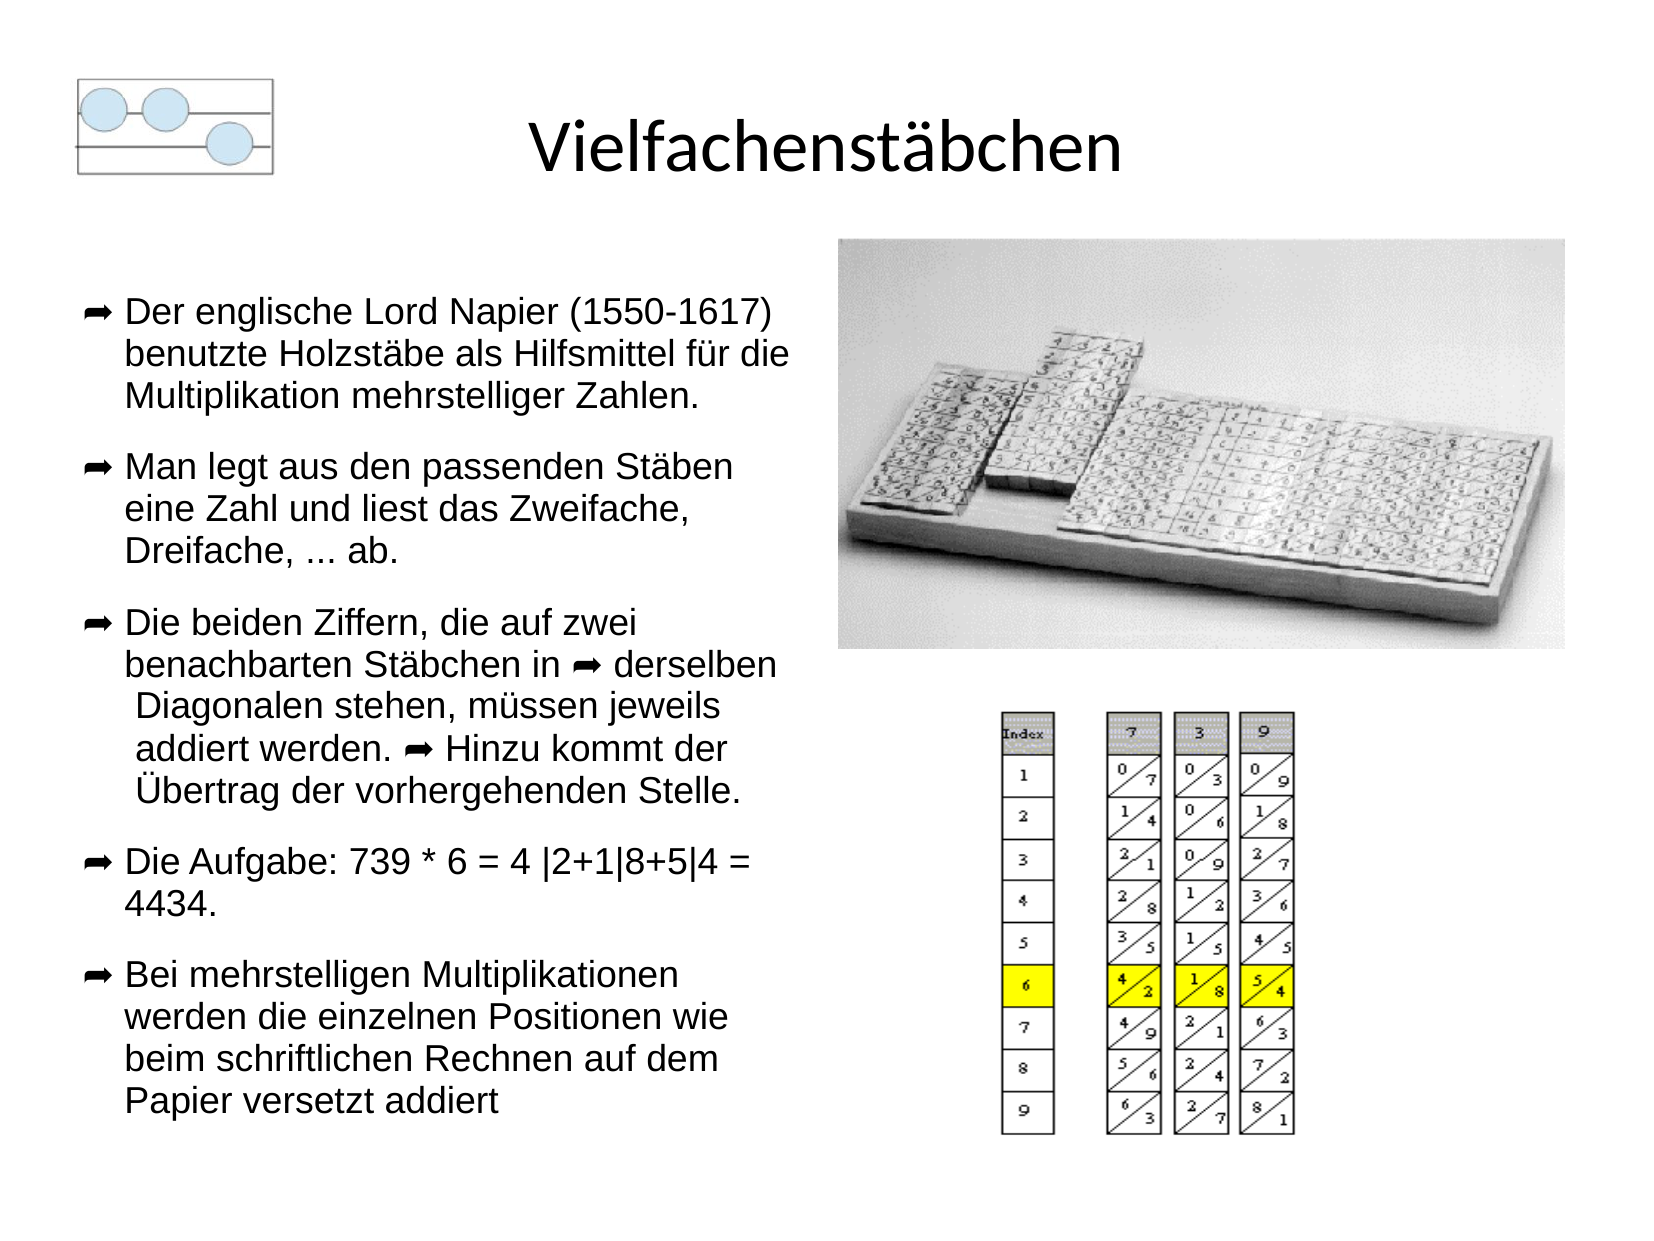

# Vielfachenstäbchen
➦ Der englische Lord Napier (1550-1617) benutzte Holzstäbe als Hilfsmittel für die Multiplikation mehrstelliger Zahlen.
➦ Man legt aus den passenden Stäben eine Zahl und liest das Zweifache, Dreifache, ... ab.
➦ Die beiden Ziffern, die auf zwei benachbarten Stäbchen in ➦ derselben Diagonalen stehen, müssen jeweils addiert werden. ➦ Hinzu kommt der Übertrag der vorhergehenden Stelle.
➦ Die Aufgabe: 739 * 6 = 4 |2+1|8+5|4 = 4434.
➦ Bei mehrstelligen Multiplikationen werden die einzelnen Positionen wie beim schriftlichen Rechnen auf dem Papier versetzt addiert